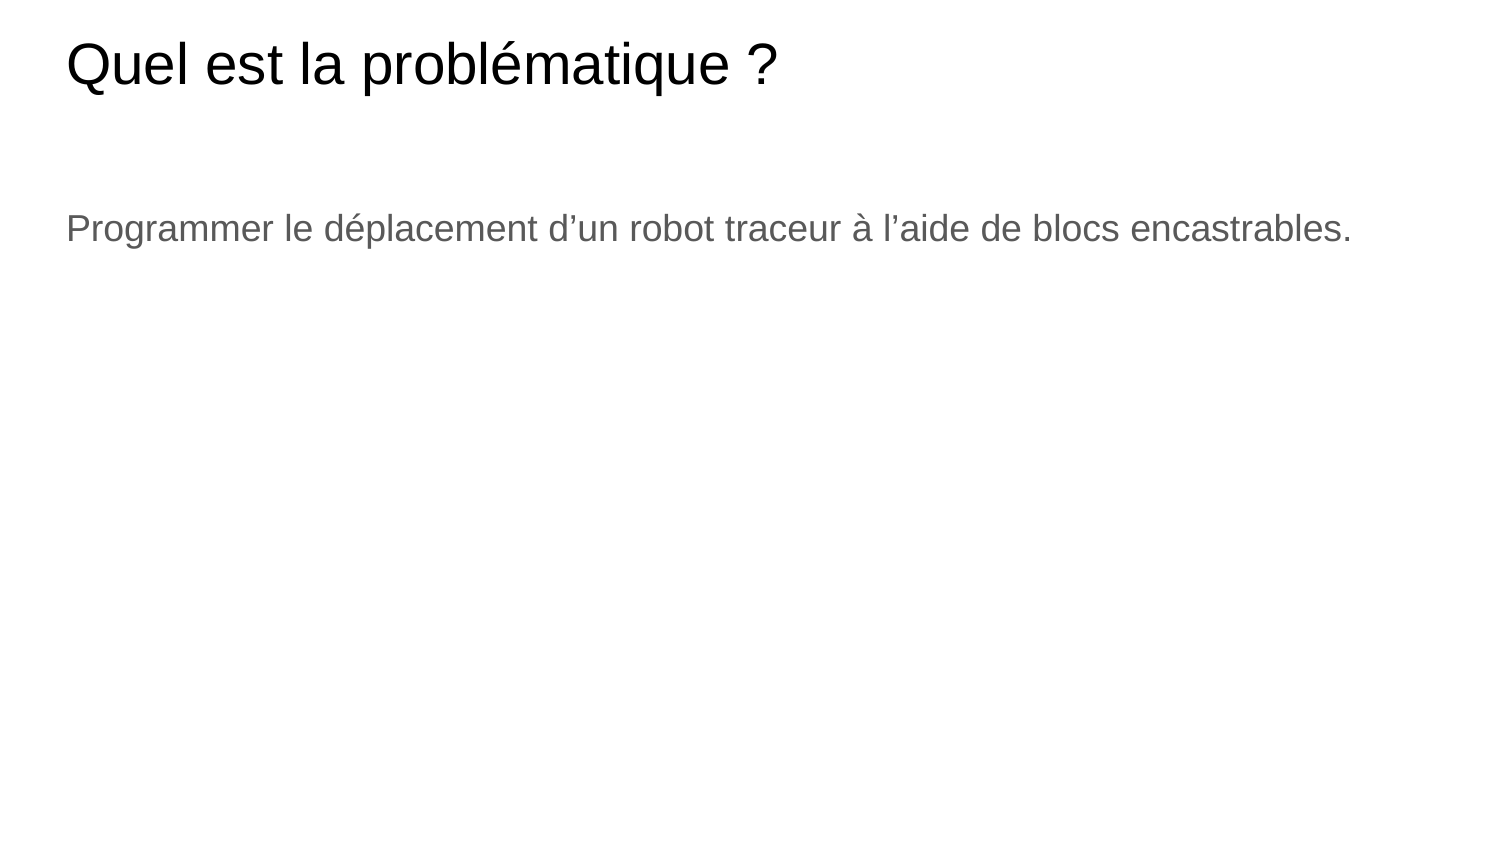

# Quel est la problématique ?
Programmer le déplacement d’un robot traceur à l’aide de blocs encastrables.